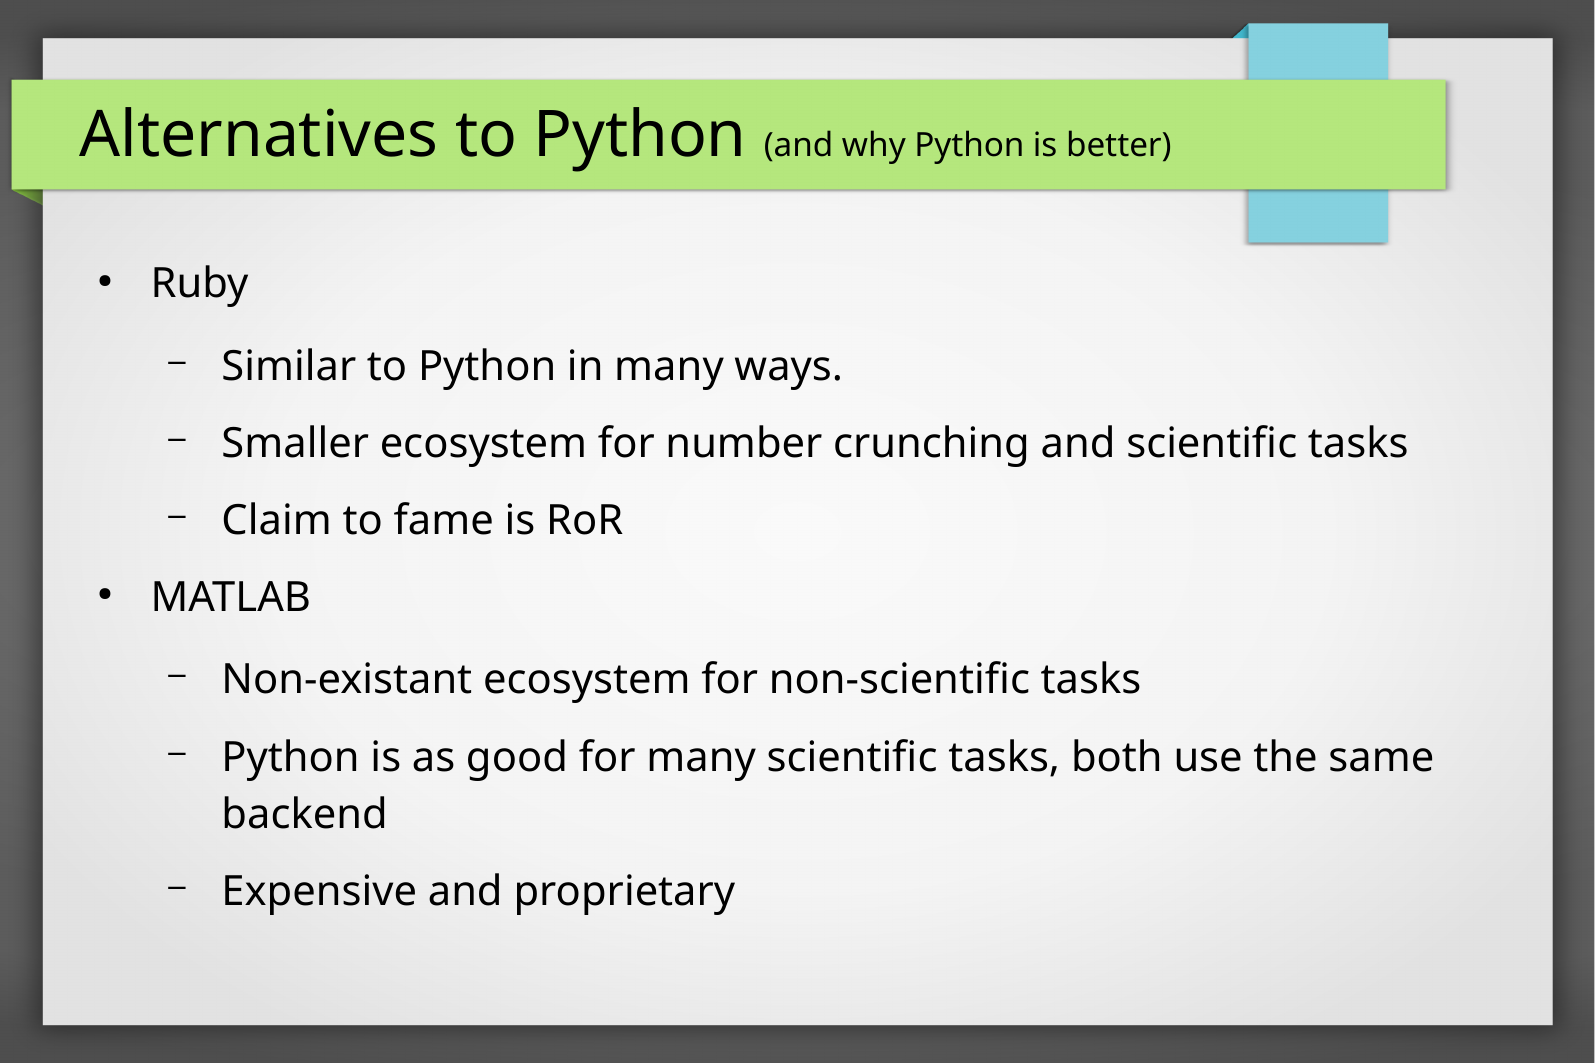

# Alternatives to Python (and why Python is better)
Ruby
Similar to Python in many ways.
Smaller ecosystem for number crunching and scientific tasks
Claim to fame is RoR
MATLAB
Non-existant ecosystem for non-scientific tasks
Python is as good for many scientific tasks, both use the same backend
Expensive and proprietary